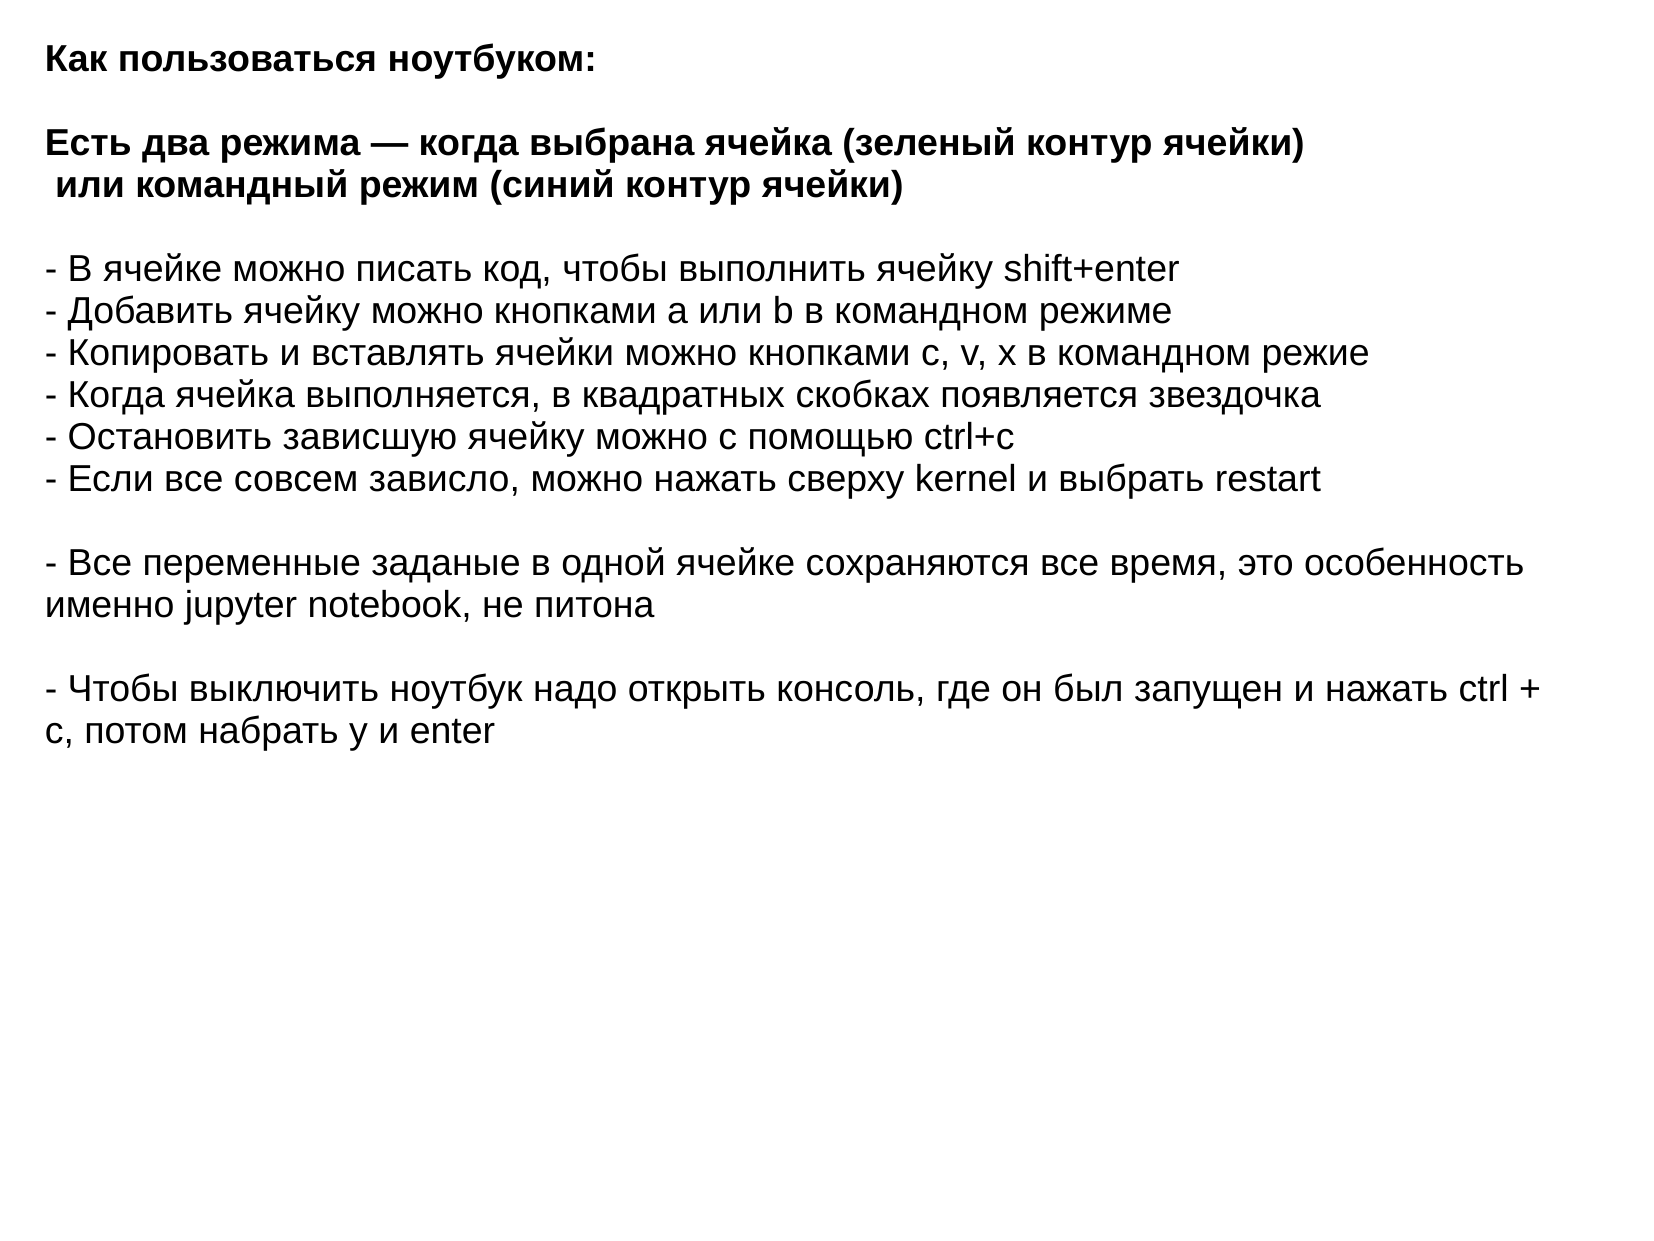

Как пользоваться ноутбуком:
Есть два режима — когда выбрана ячейка (зеленый контур ячейки)
 или командный режим (синий контур ячейки)
- В ячейке можно писать код, чтобы выполнить ячейку shift+enter
- Добавить ячейку можно кнопками a или b в командном режиме
- Копировать и вставлять ячейки можно кнопками c, v, x в командном режие
- Когда ячейка выполняется, в квадратных скобках появляется звездочка
- Остановить зависшую ячейку можно с помощью ctrl+c
- Если все совсем зависло, можно нажать сверху kernel и выбрать restart
- Все переменные заданые в одной ячейке сохраняются все время, это особенность именно jupyter notebook, не питона
- Чтобы выключить ноутбук надо открыть консоль, где он был запущен и нажать ctrl + c, потом набрать y и enter